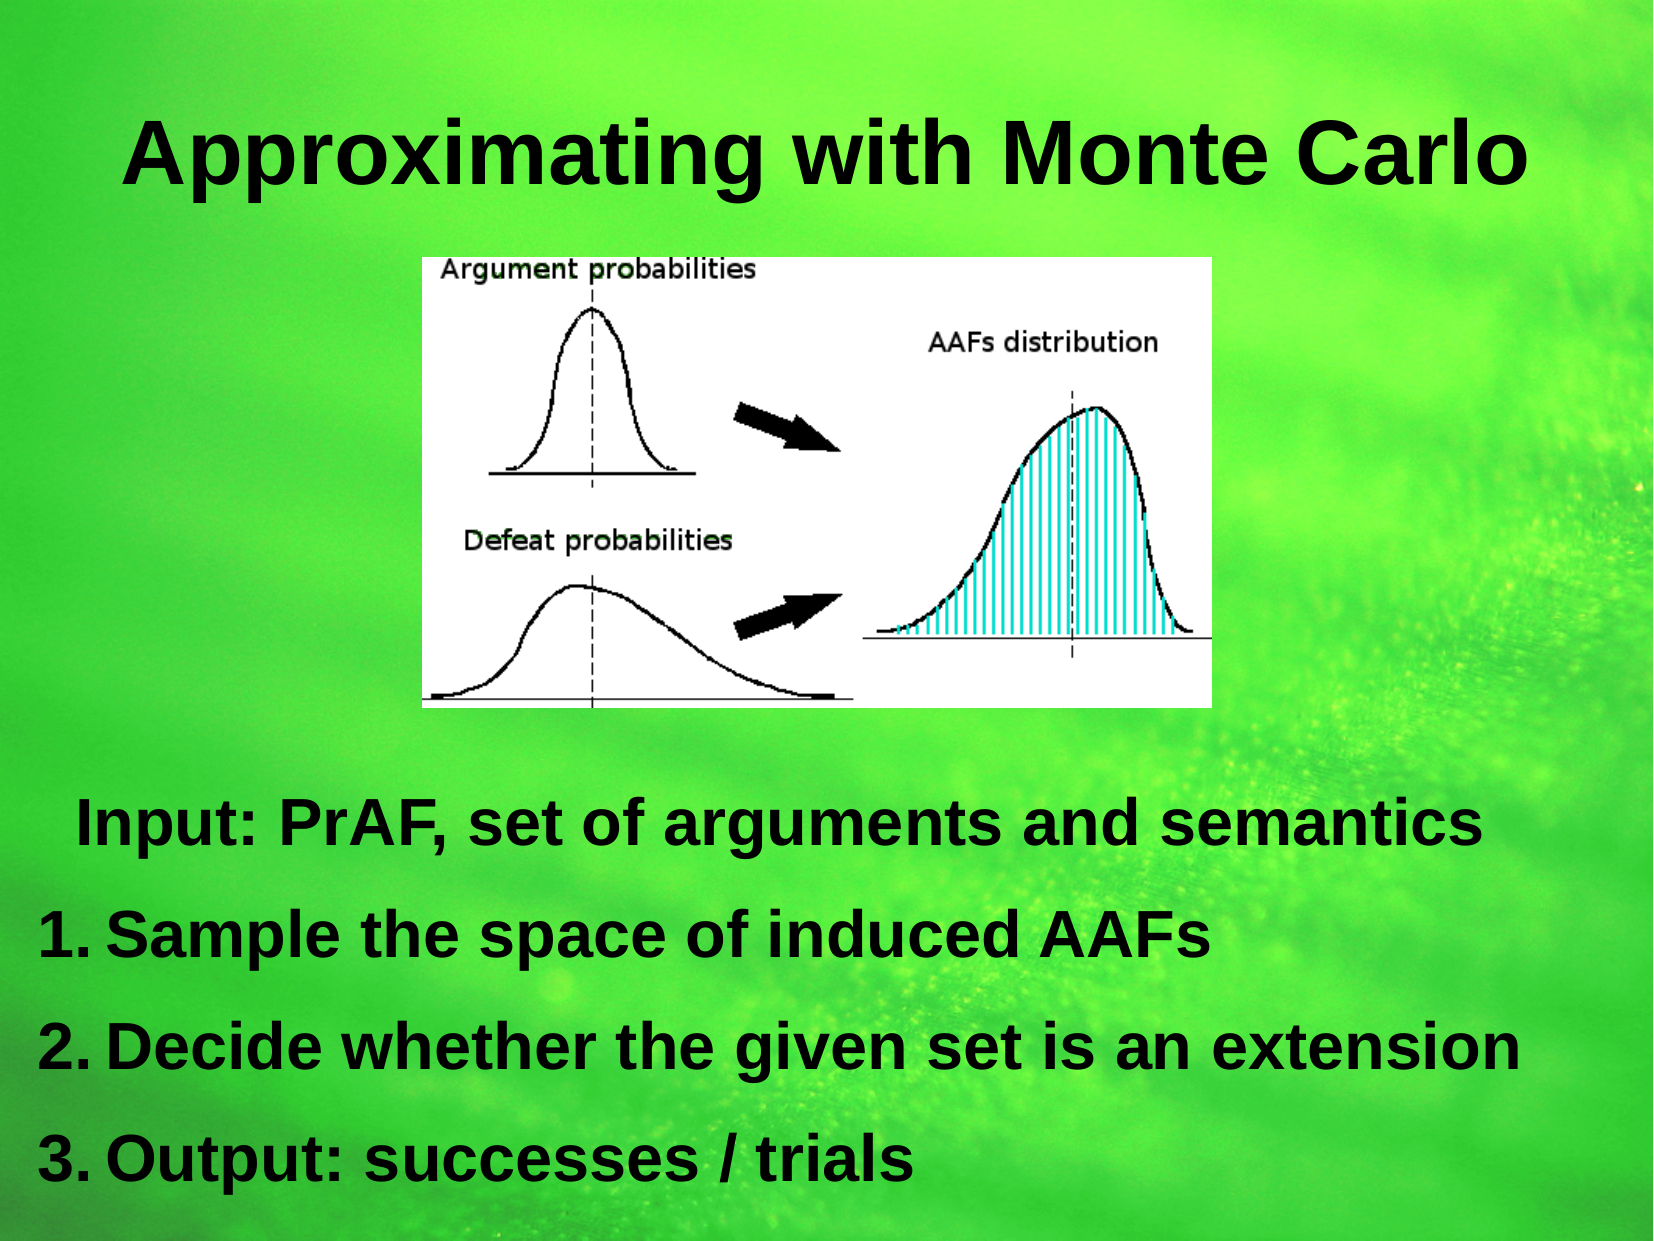

# Approximating with Monte Carlo
Input: PrAF, set of arguments and semantics
Sample the space of induced AAFs
Decide whether the given set is an extension
Output: successes / trials